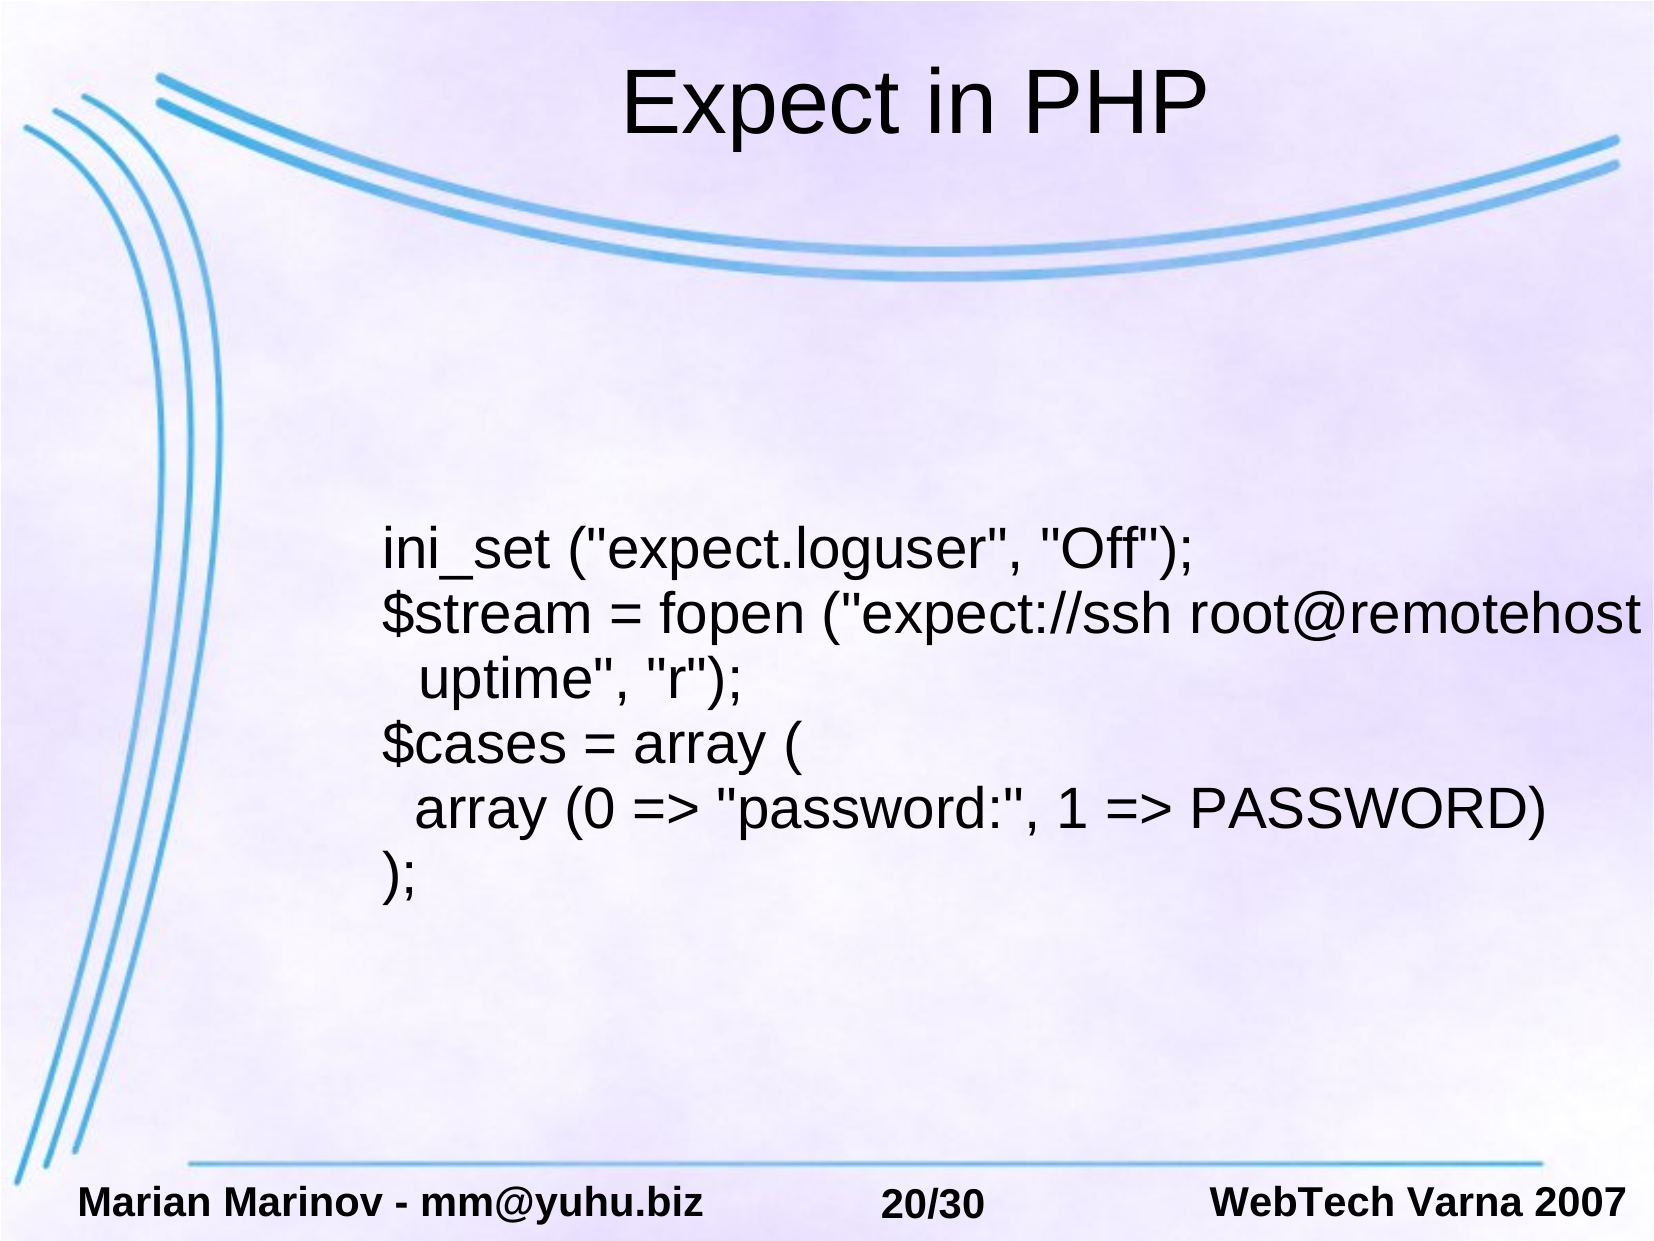

# Expect in PHP
 ini_set ("expect.loguser", "Off");
 $stream = fopen ("expect://ssh root@remotehost uptime", "r");
 $cases = array (
 array (0 => "password:", 1 => PASSWORD)
 );
21
Marian Marinov - mm@yuhu.biz
WebTech Varna 2007
20/30